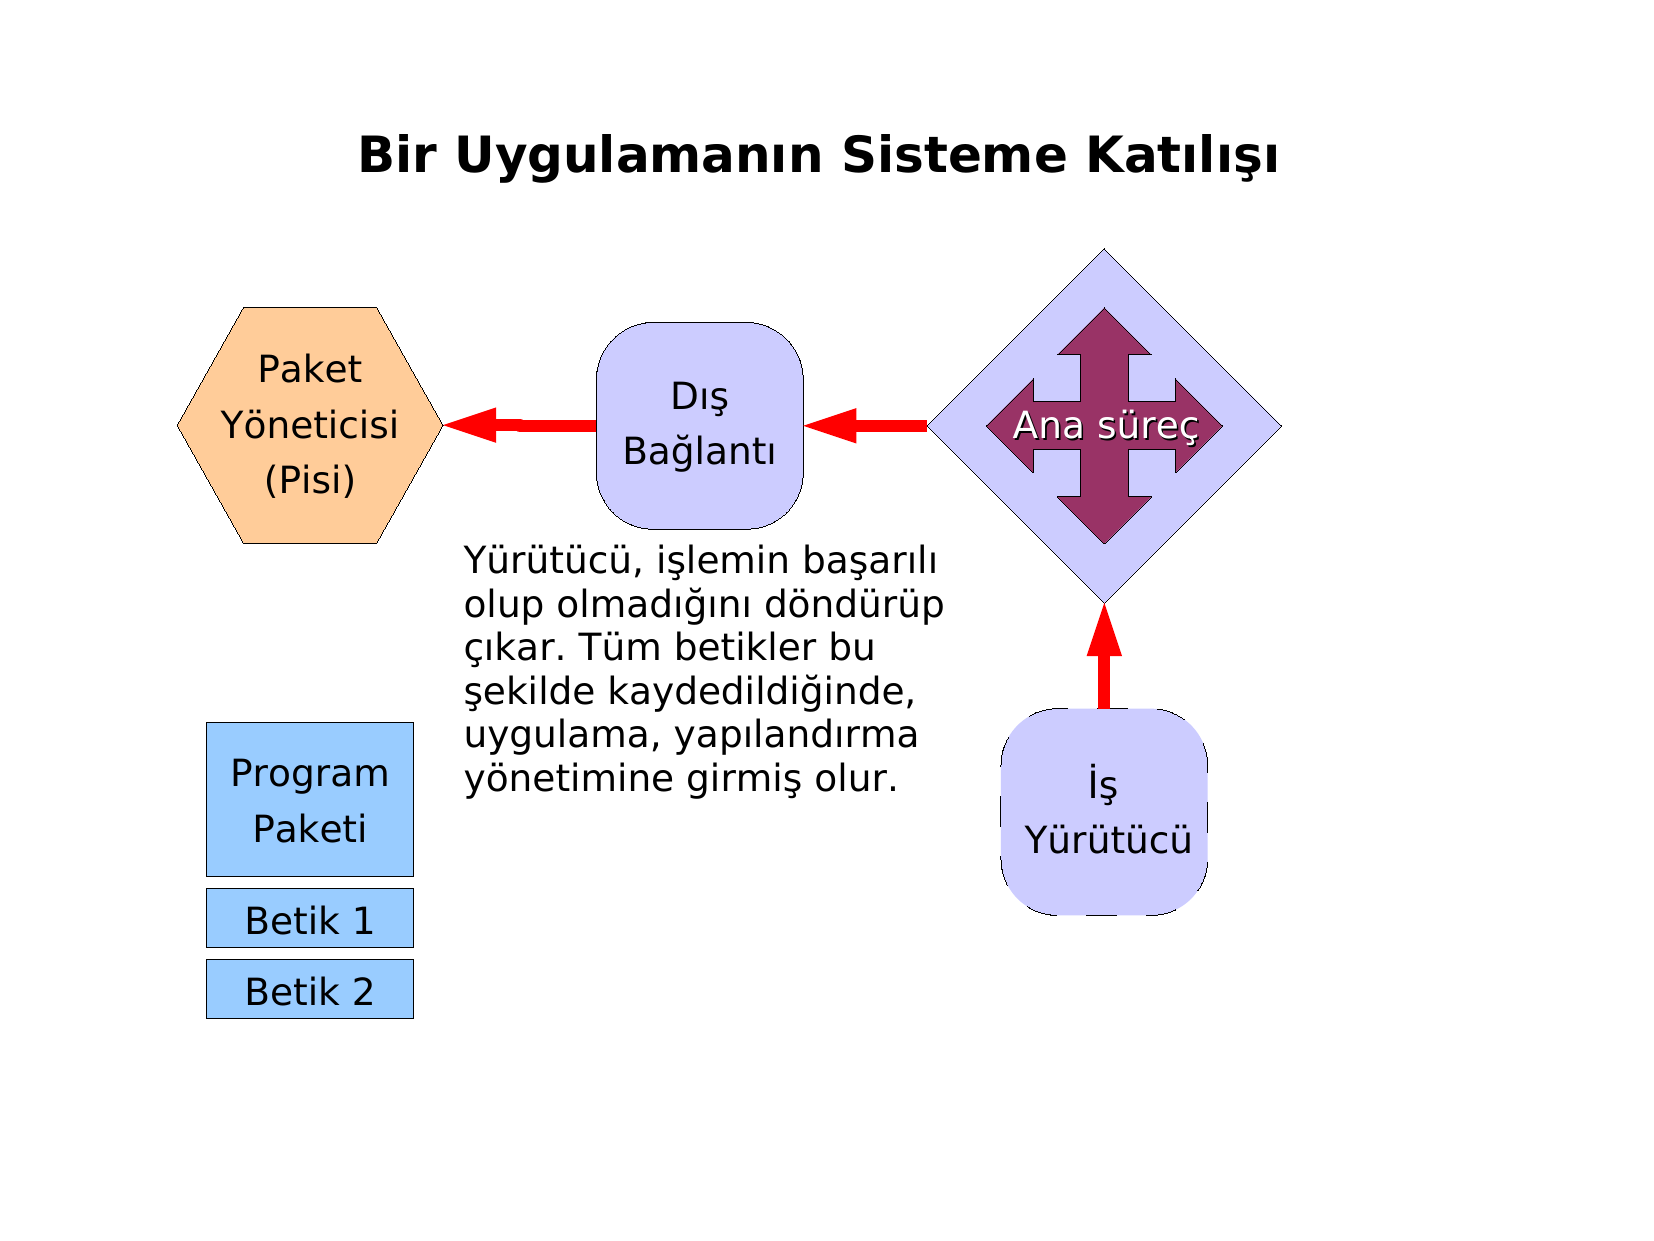

Bir Uygulamanın Sisteme Katılışı
Paket
Yöneticisi
(Pisi)
Dış
Bağlantı
Ana süreç
Yürütücü, işlemin başarılı
olup olmadığını döndürüp
çıkar. Tüm betikler bu
şekilde kaydedildiğinde,
uygulama, yapılandırma
yönetimine girmiş olur.
Program
Paketi
İş
Yürütücü
Betik 1
Betik 2